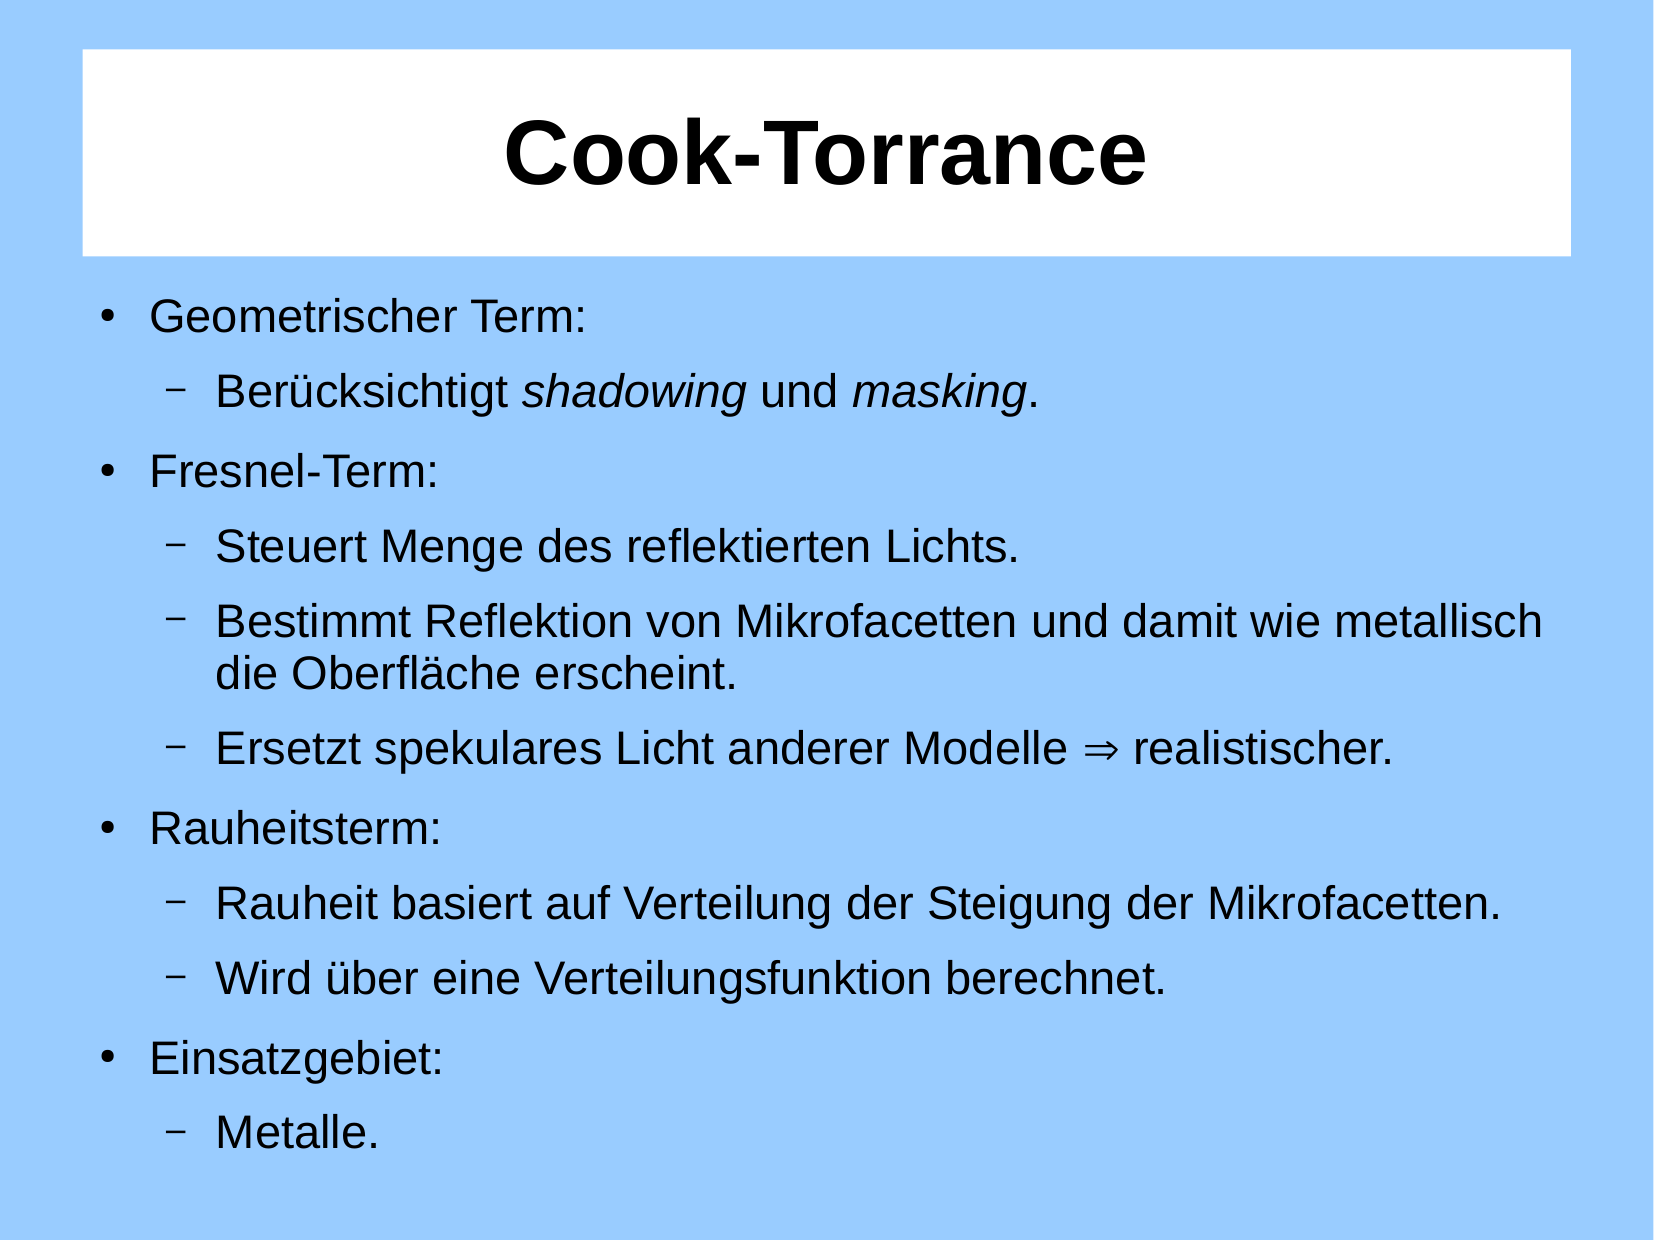

# Cook-Torrance
Geometrischer Term:
Berücksichtigt shadowing und masking.
Fresnel-Term:
Steuert Menge des reflektierten Lichts.
Bestimmt Reflektion von Mikrofacetten und damit wie metallisch die Oberfläche erscheint.
Ersetzt spekulares Licht anderer Modelle  realistischer.
Rauheitsterm:
Rauheit basiert auf Verteilung der Steigung der Mikrofacetten.
Wird über eine Verteilungsfunktion berechnet.
Einsatzgebiet:
Metalle.